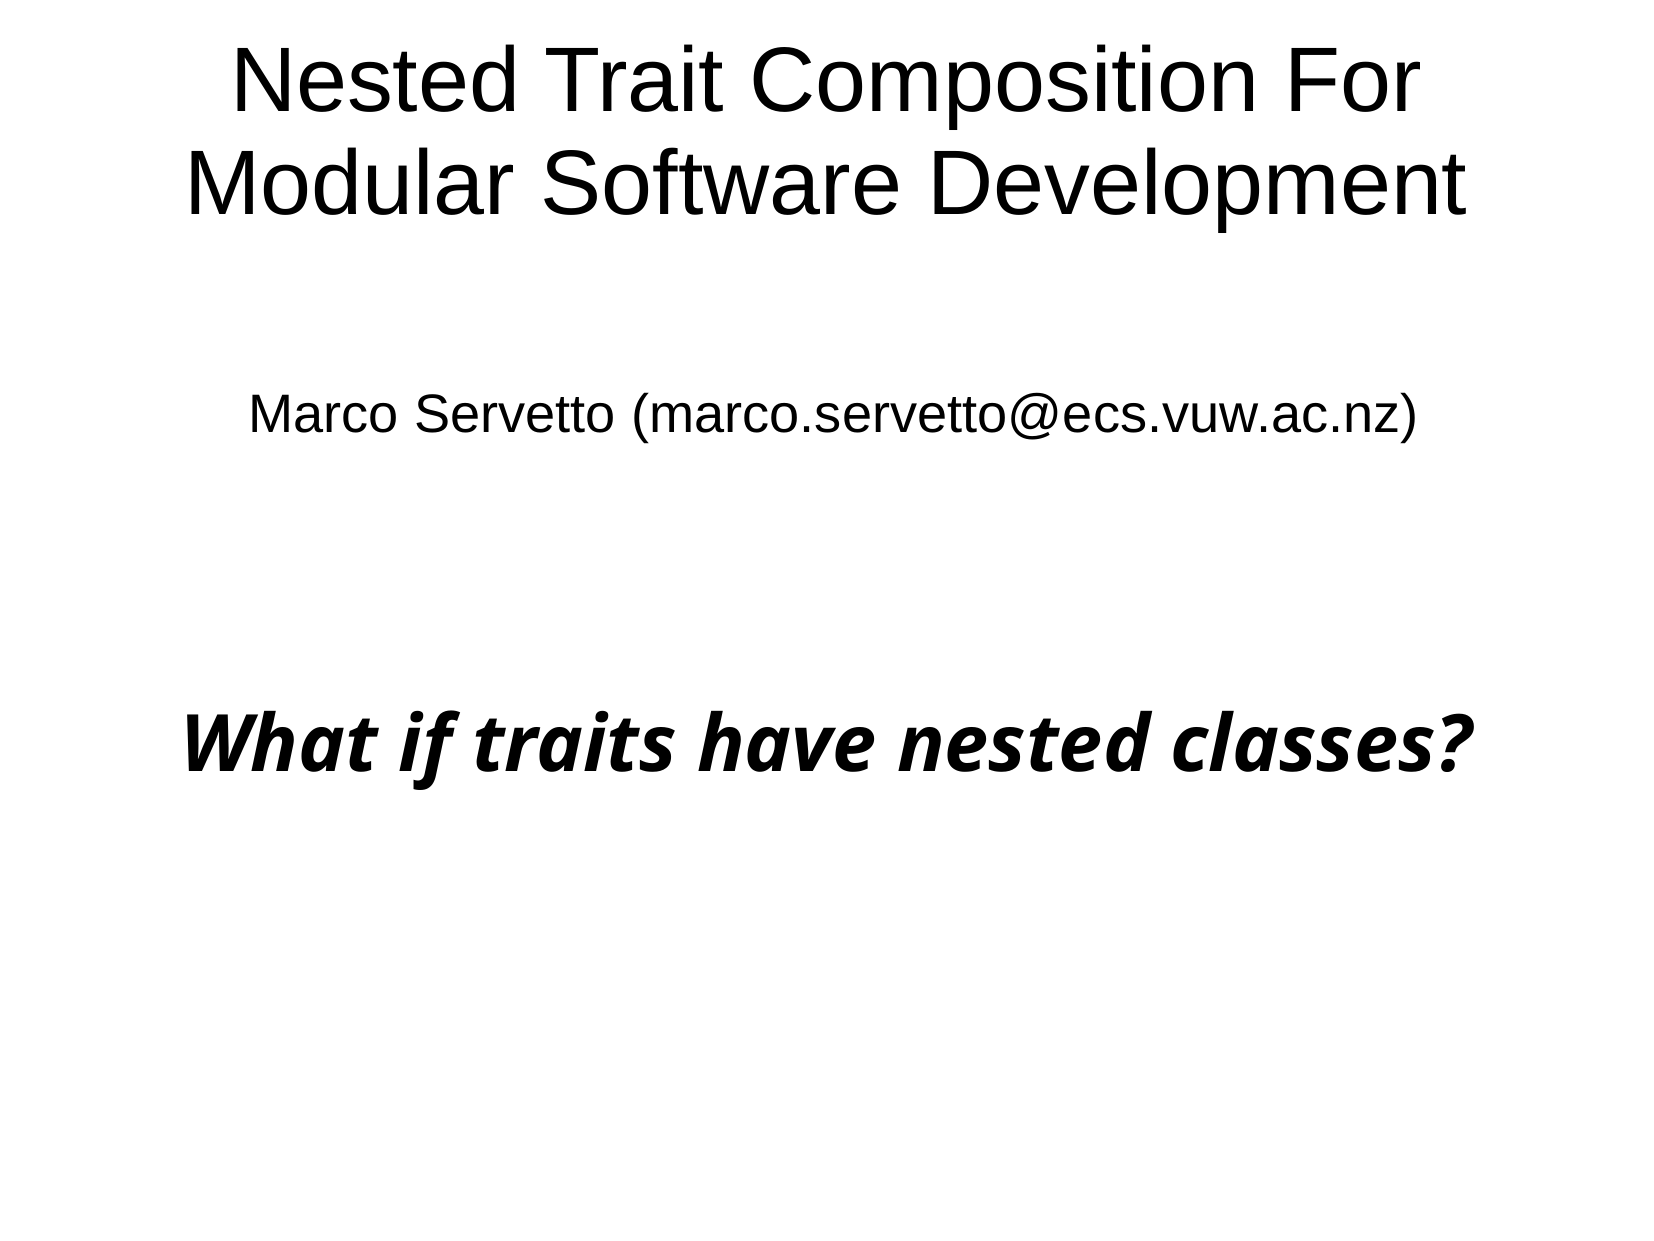

# Nested Trait Composition For Modular Software Development
 Marco Servetto (marco.servetto@ecs.vuw.ac.nz)
What if traits have nested classes?